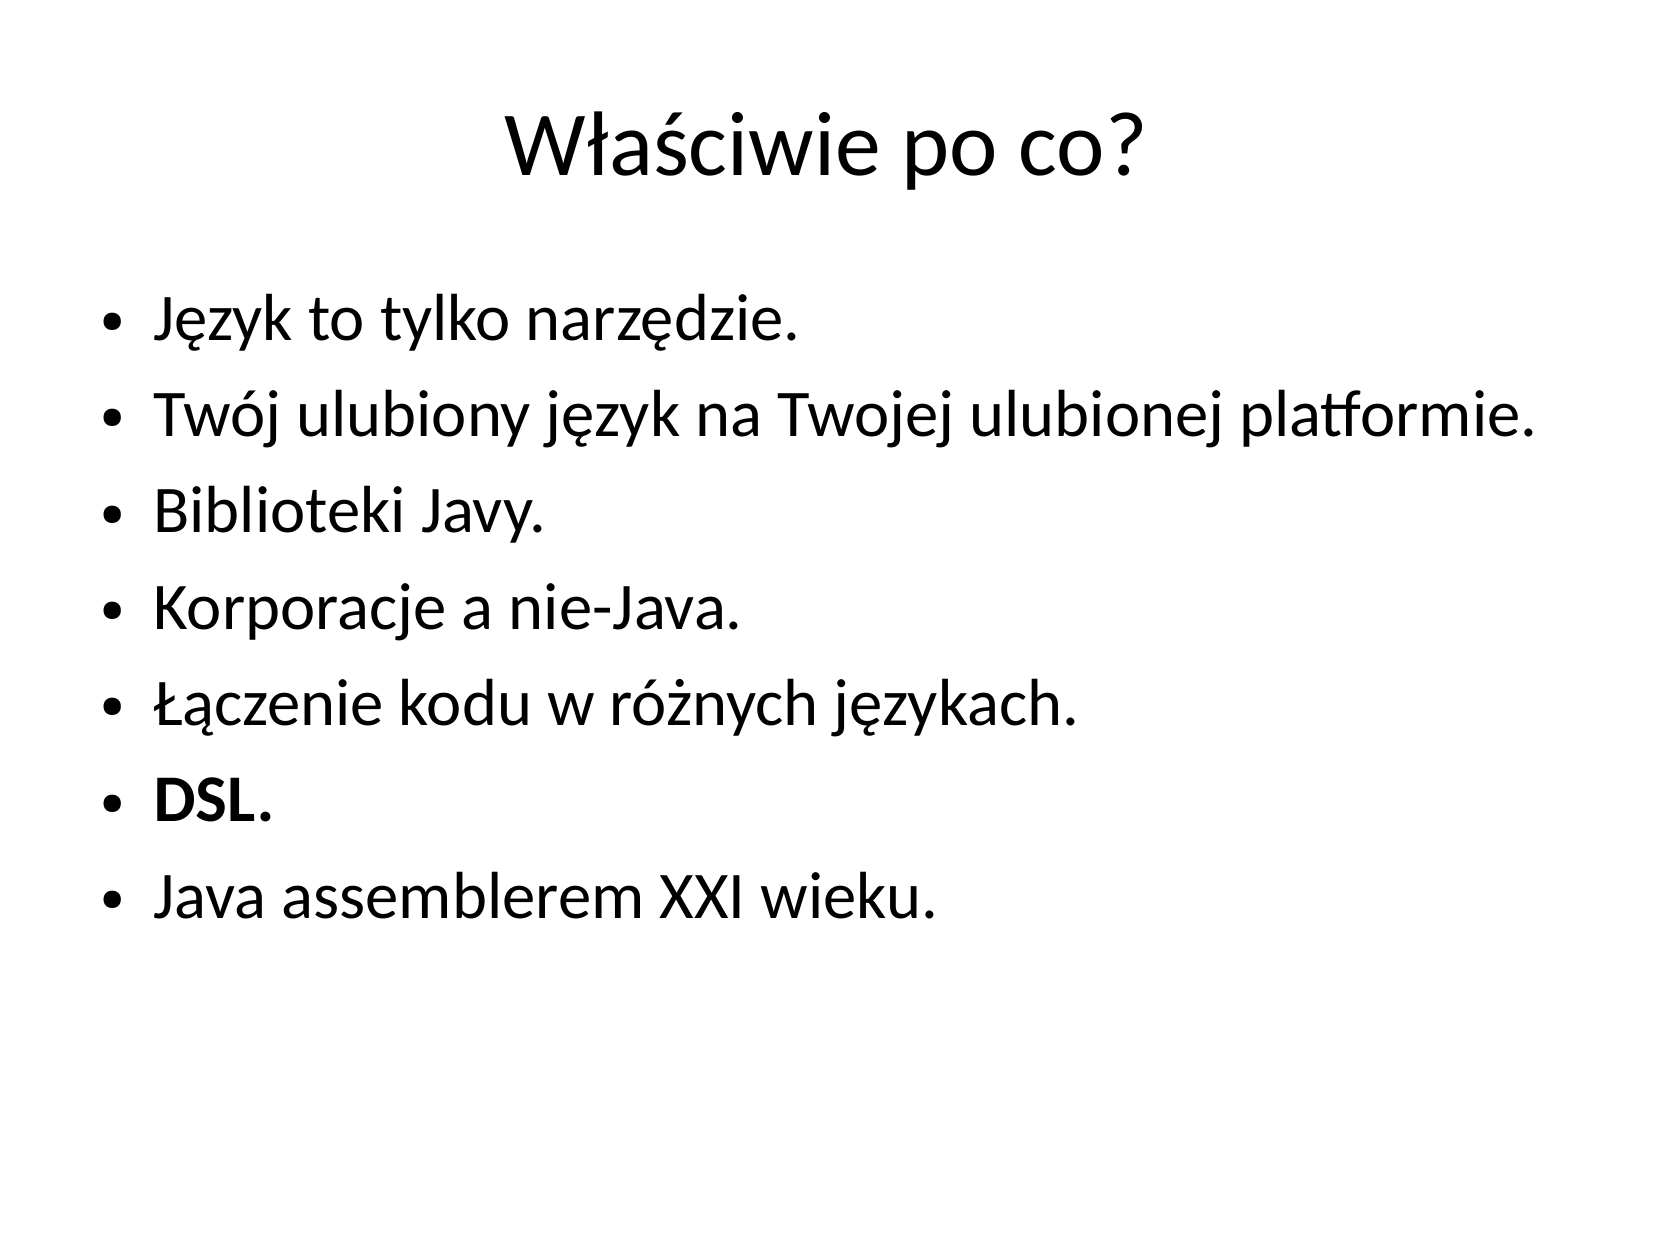

# Właściwie po co?
Język to tylko narzędzie.
Twój ulubiony język na Twojej ulubionej platformie.
Biblioteki Javy.
Korporacje a nie-Java.
Łączenie kodu w różnych językach.
DSL.
Java assemblerem XXI wieku.